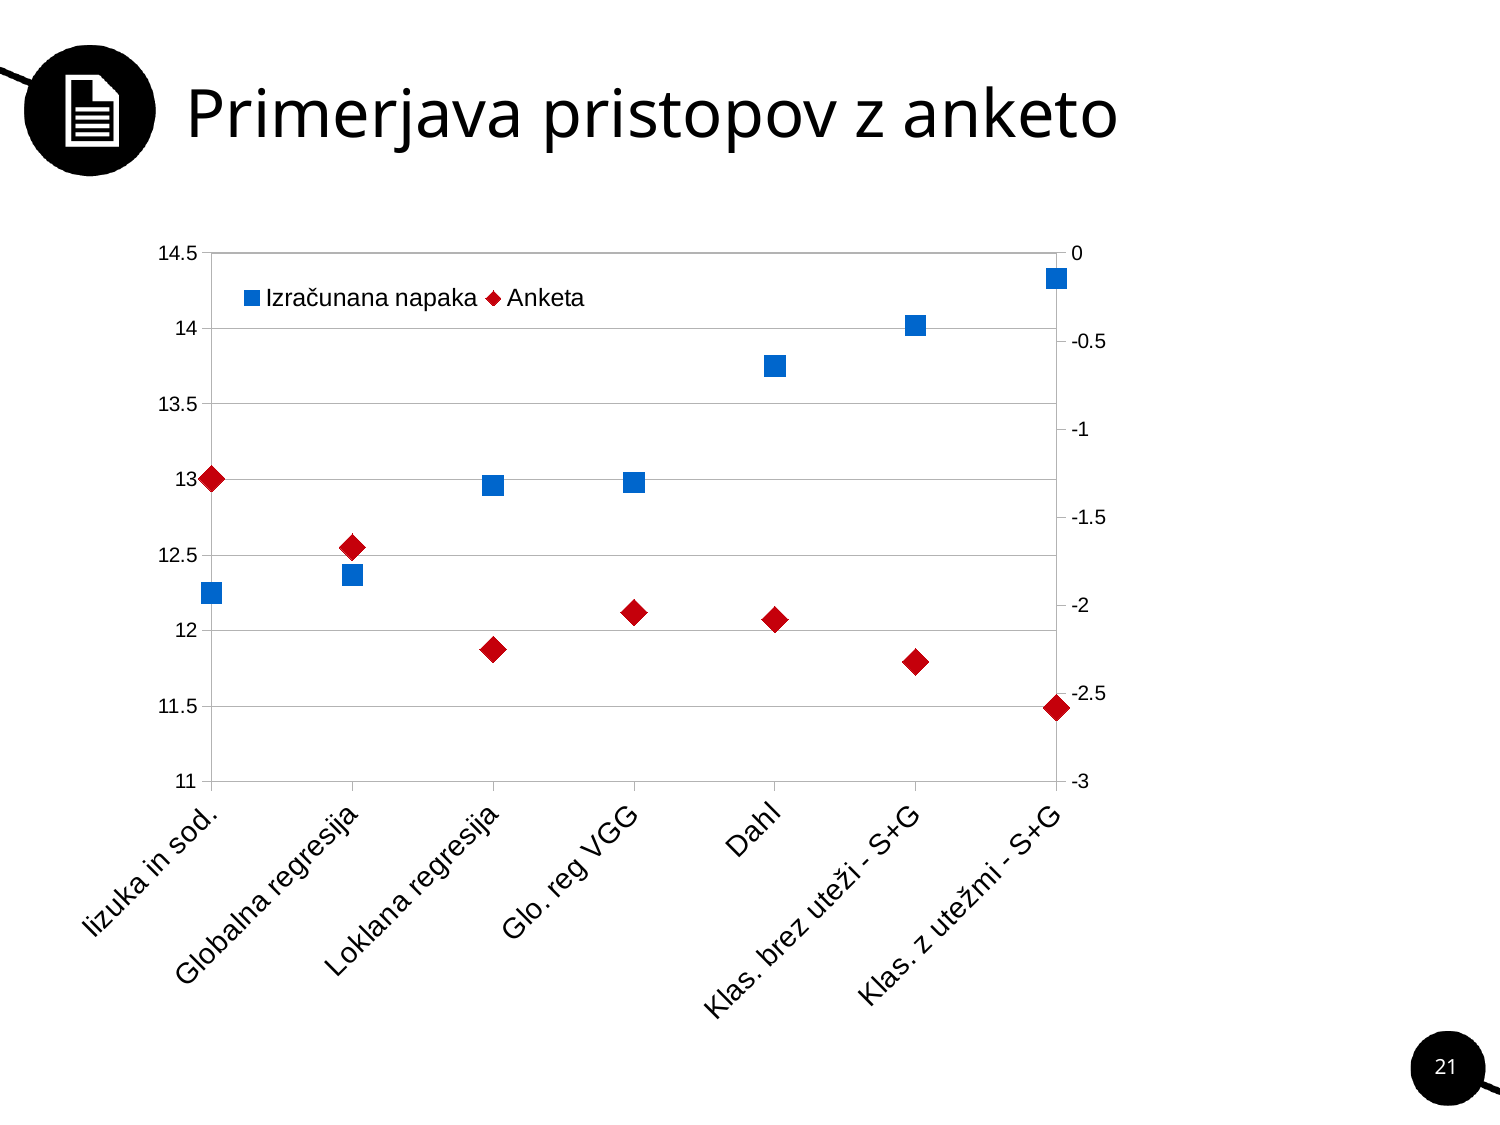

# Primerjava pristopov z anketo
### Chart
| Category | Izračunana napaka | Anketa |
|---|---|---|
| Iizuka in sod. | 12.25 | -1.28 |
| Globalna regresija | 12.37 | -1.67 |
| Loklana regresija | 12.96 | -2.25 |
| Glo. reg VGG | 12.98 | -2.04 |
| Dahl | 13.75 | -2.08 |
| Klas. brez uteži - S+G | 14.02 | -2.32 |
| Klas. z utežmi - S+G | 14.33 | -2.58 |21